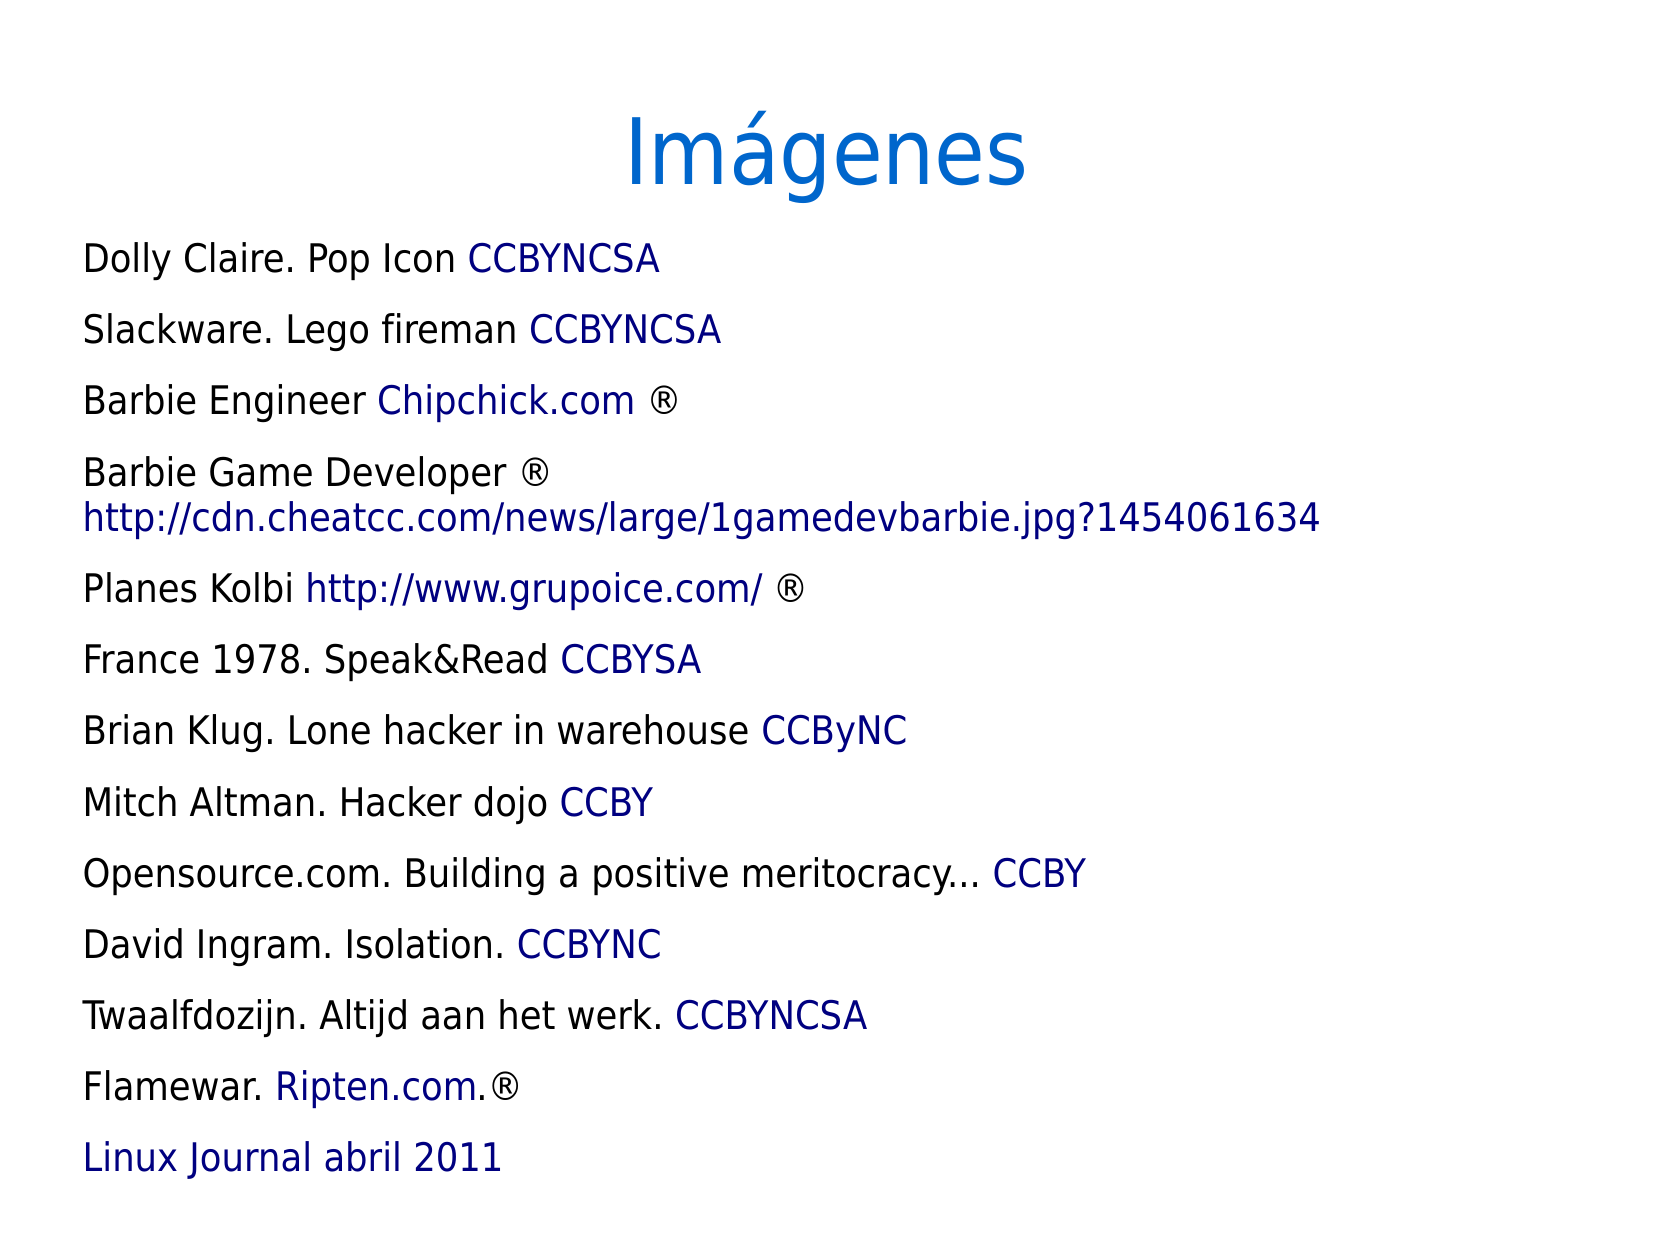

# Imágenes
Dolly Claire. Pop Icon CCBYNCSA
Slackware. Lego fireman CCBYNCSA
Barbie Engineer Chipchick.com ®
Barbie Game Developer ® http://cdn.cheatcc.com/news/large/1gamedevbarbie.jpg?1454061634
Planes Kolbi http://www.grupoice.com/ ®
France 1978. Speak&Read CCBYSA
Brian Klug. Lone hacker in warehouse CCByNC
Mitch Altman. Hacker dojo CCBY
Opensource.com. Building a positive meritocracy... CCBY
David Ingram. Isolation. CCBYNC
Twaalfdozijn. Altijd aan het werk. CCBYNCSA
Flamewar. Ripten.com.®
Linux Journal abril 2011